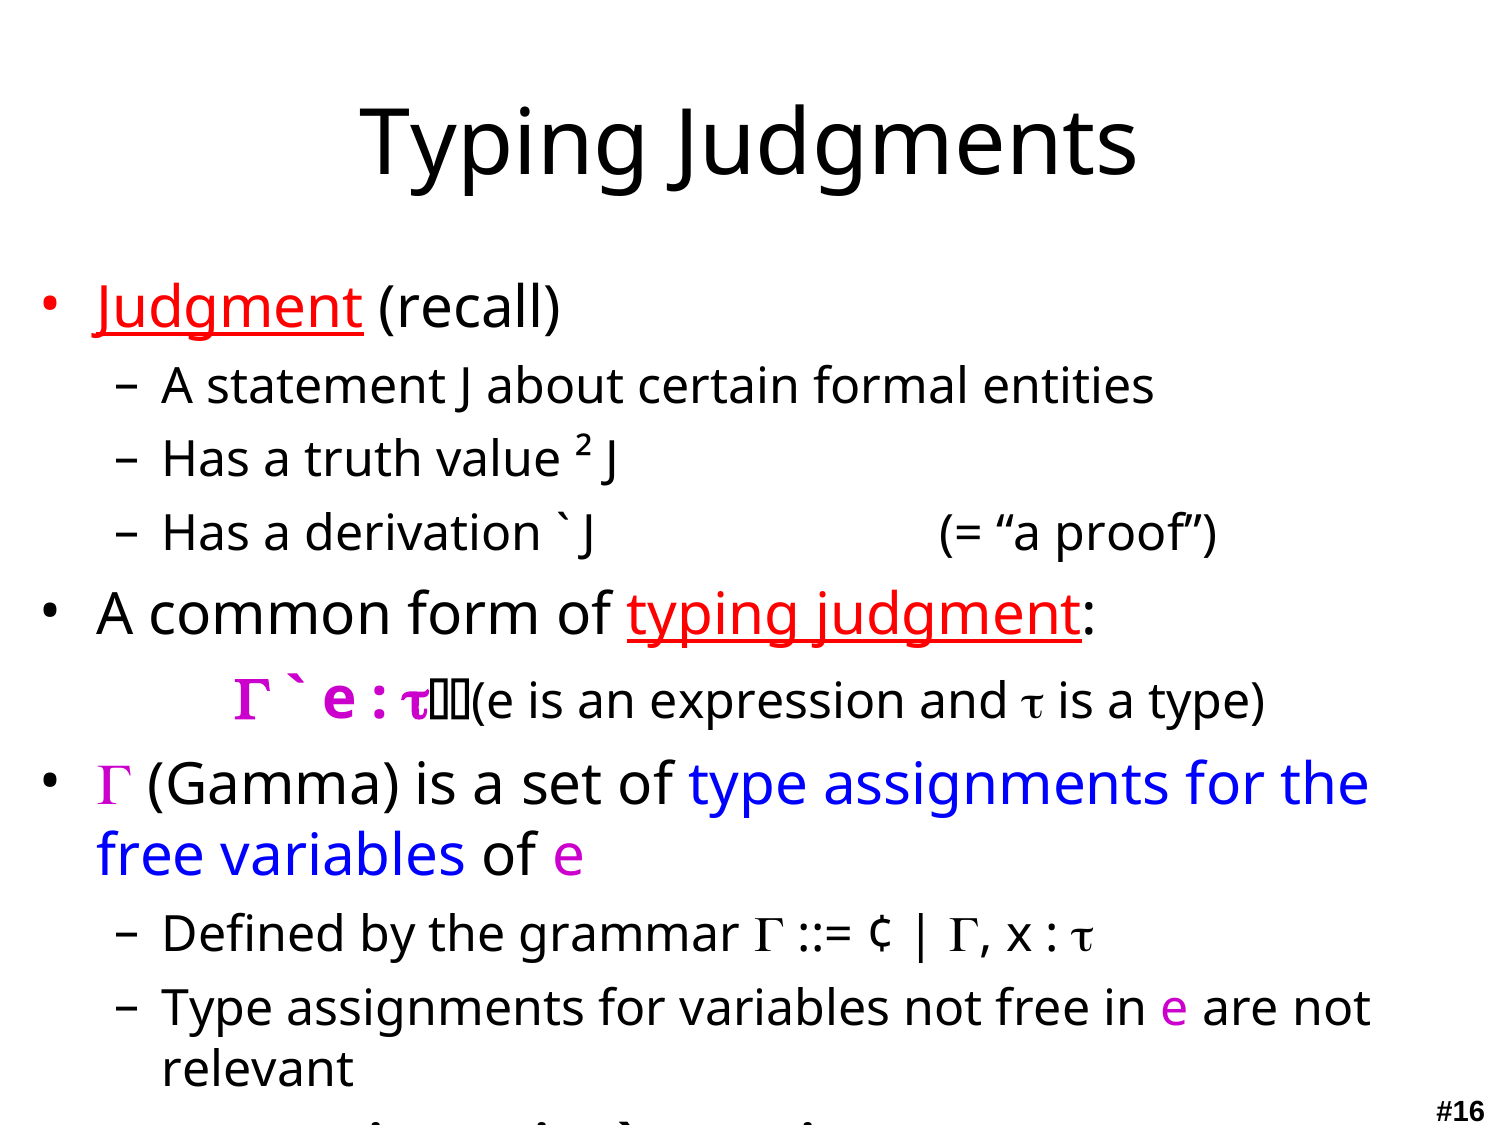

# Typing Judgments
Judgment (recall)
A statement J about certain formal entities
Has a truth value ² J
Has a derivation ` J 			(= “a proof”)
A common form of typing judgment:
 ` e : (e is an expression and  is a type)
 (Gamma) is a set of type assignments for the free variables of e
Defined by the grammar  ::= ¢ | , x : 
Type assignments for variables not free in e are not relevant
e.g, x : int, y : int ` x + y : int
16